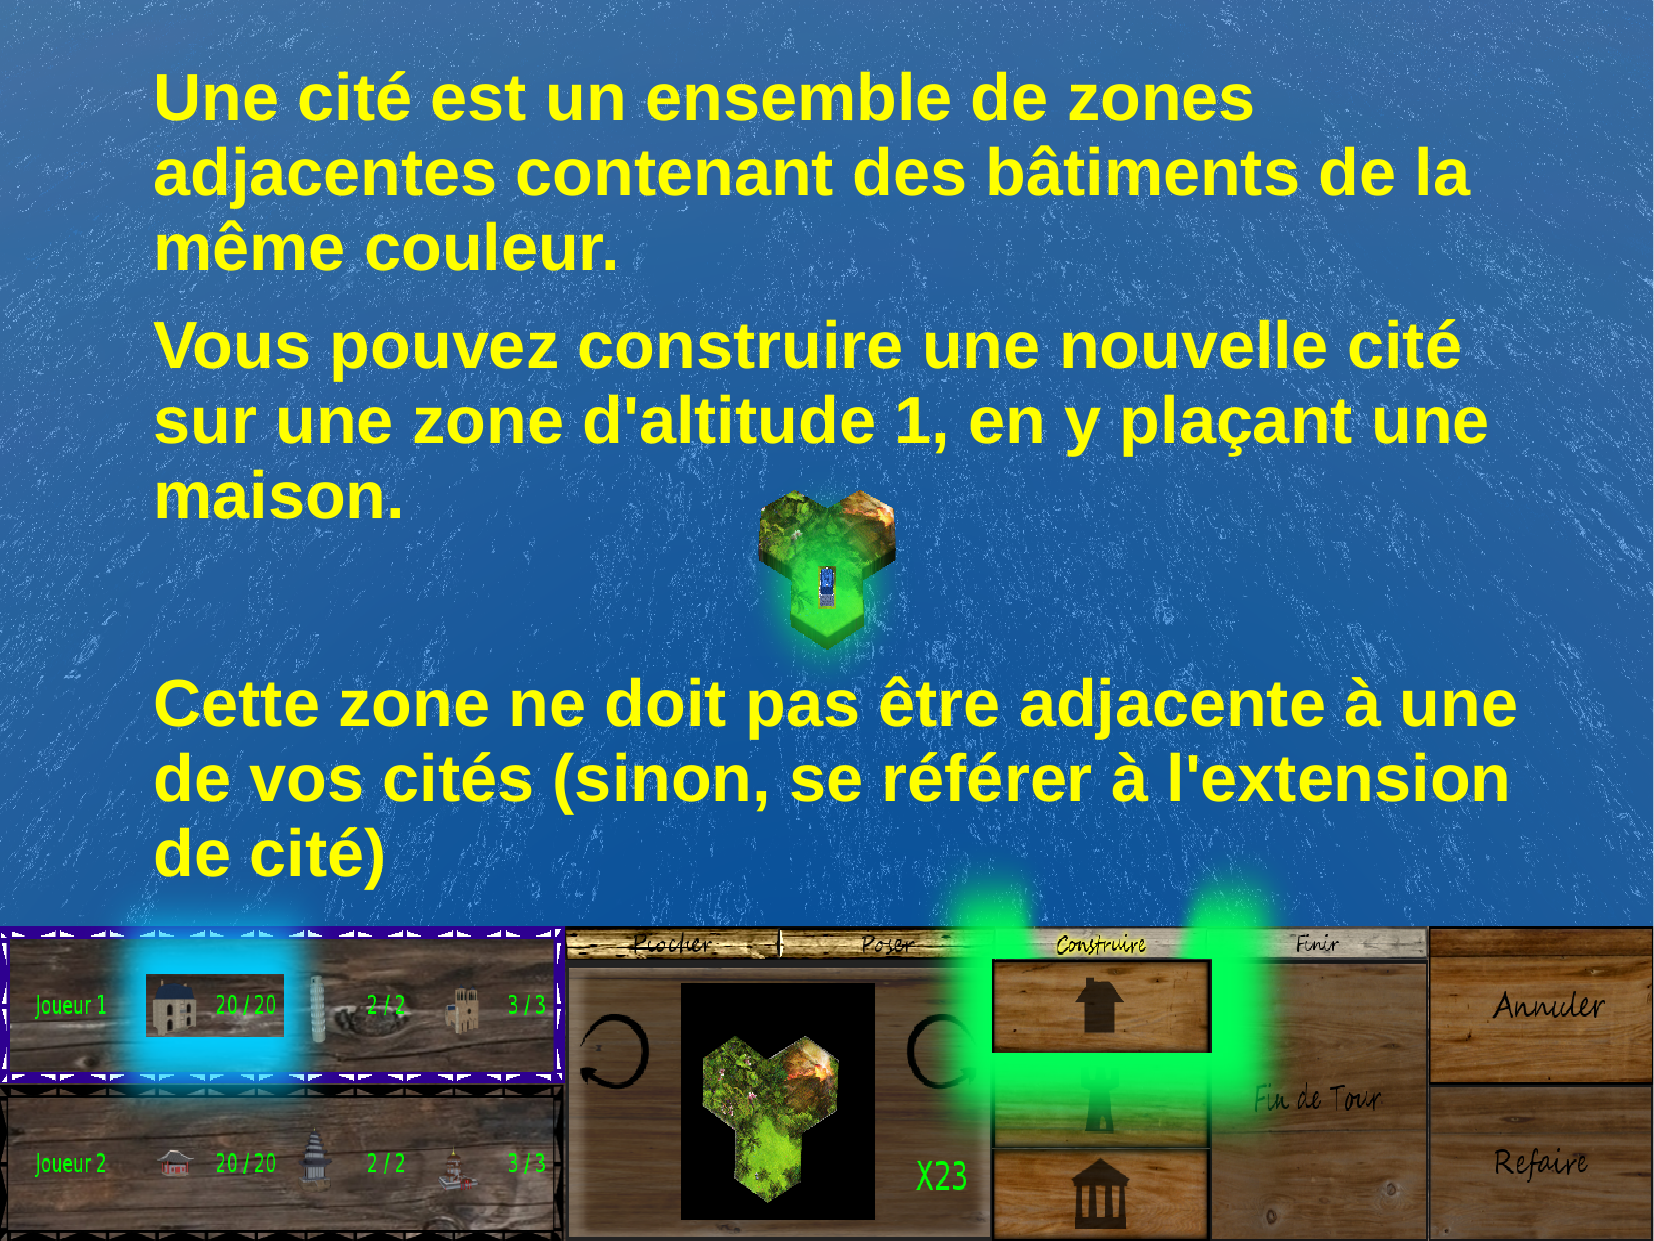

Une cité est un ensemble de zones adjacentes contenant des bâtiments de la même couleur.
# Vous pouvez construire une nouvelle cité sur une zone d'altitude 1, en y plaçant une maison.
Cette zone ne doit pas être adjacente à une de vos cités (sinon, se référer à l'extension de cité)